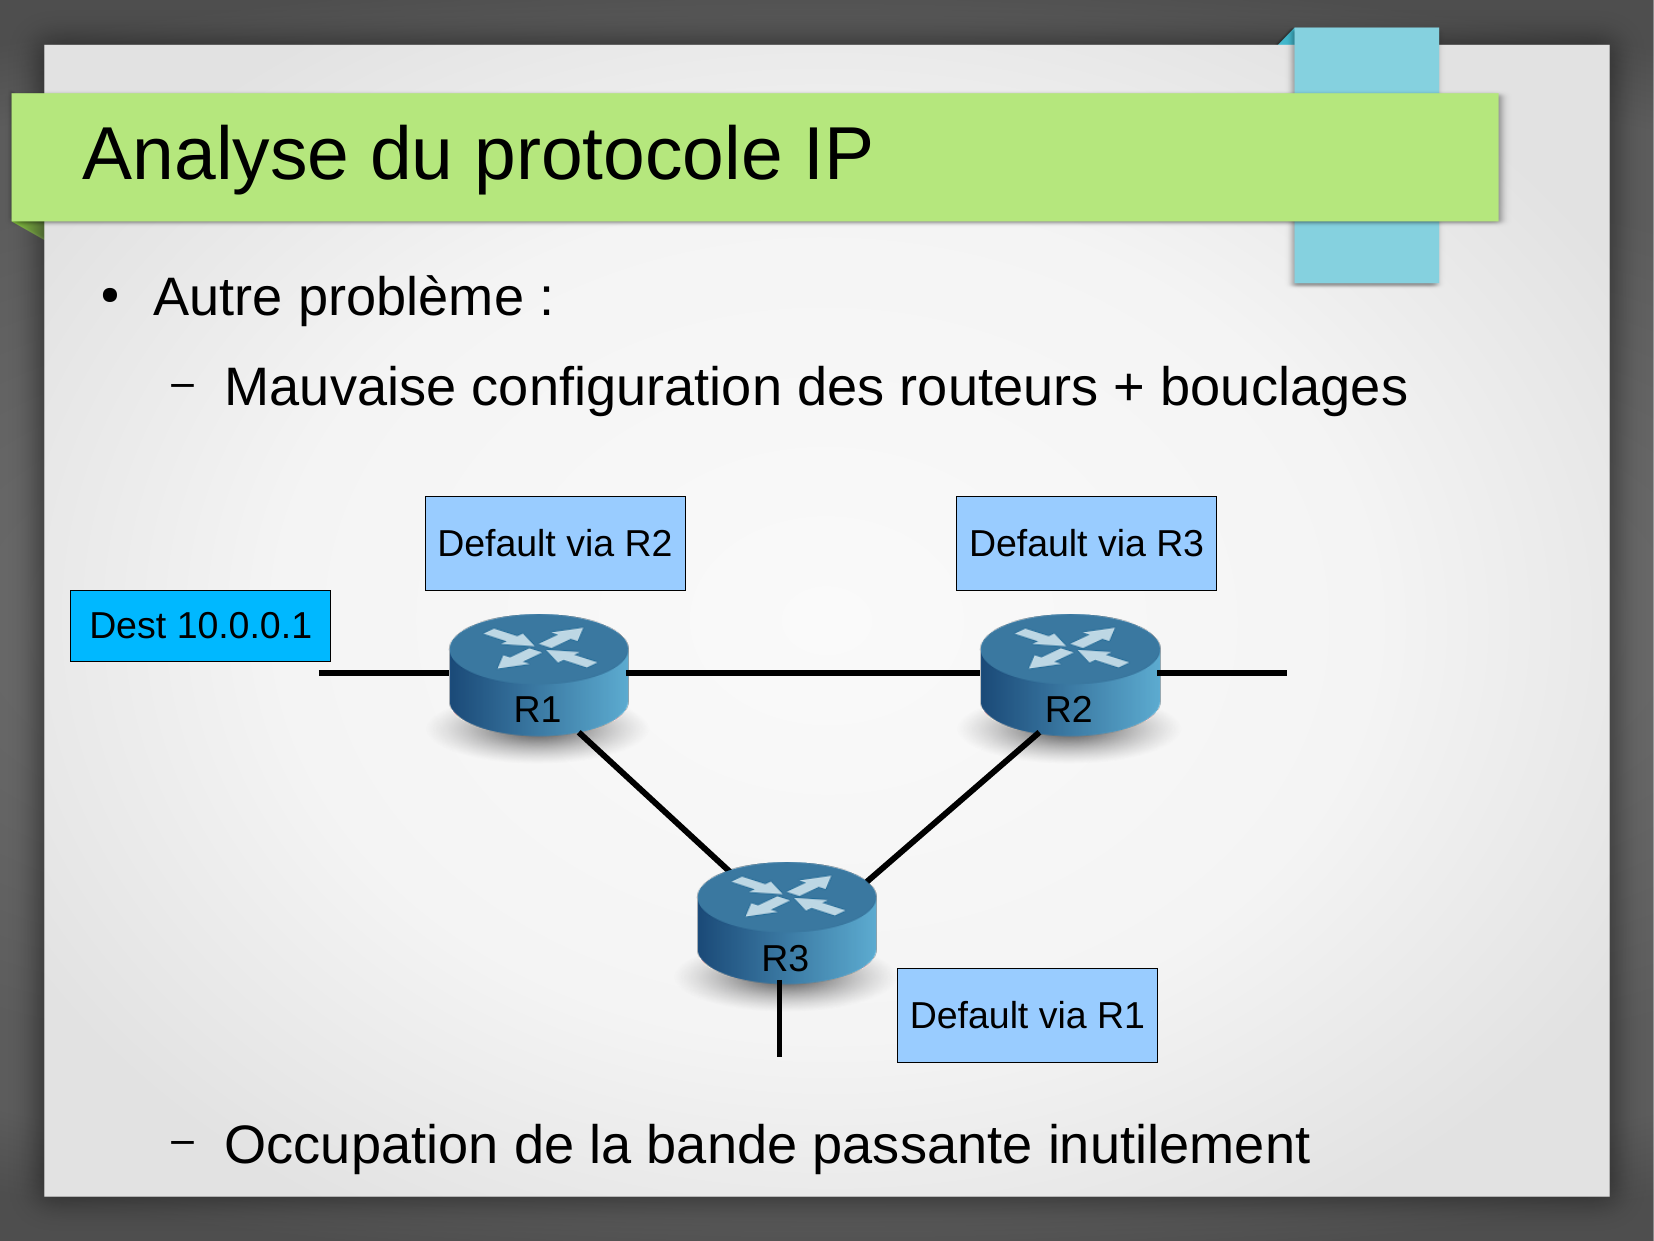

# Analyse du protocole IP
Autre problème :
Mauvaise configuration des routeurs + bouclages
Occupation de la bande passante inutilement
Default via R2
Default via R3
Dest 10.0.0.1
R1
R2
R3
Default via R1